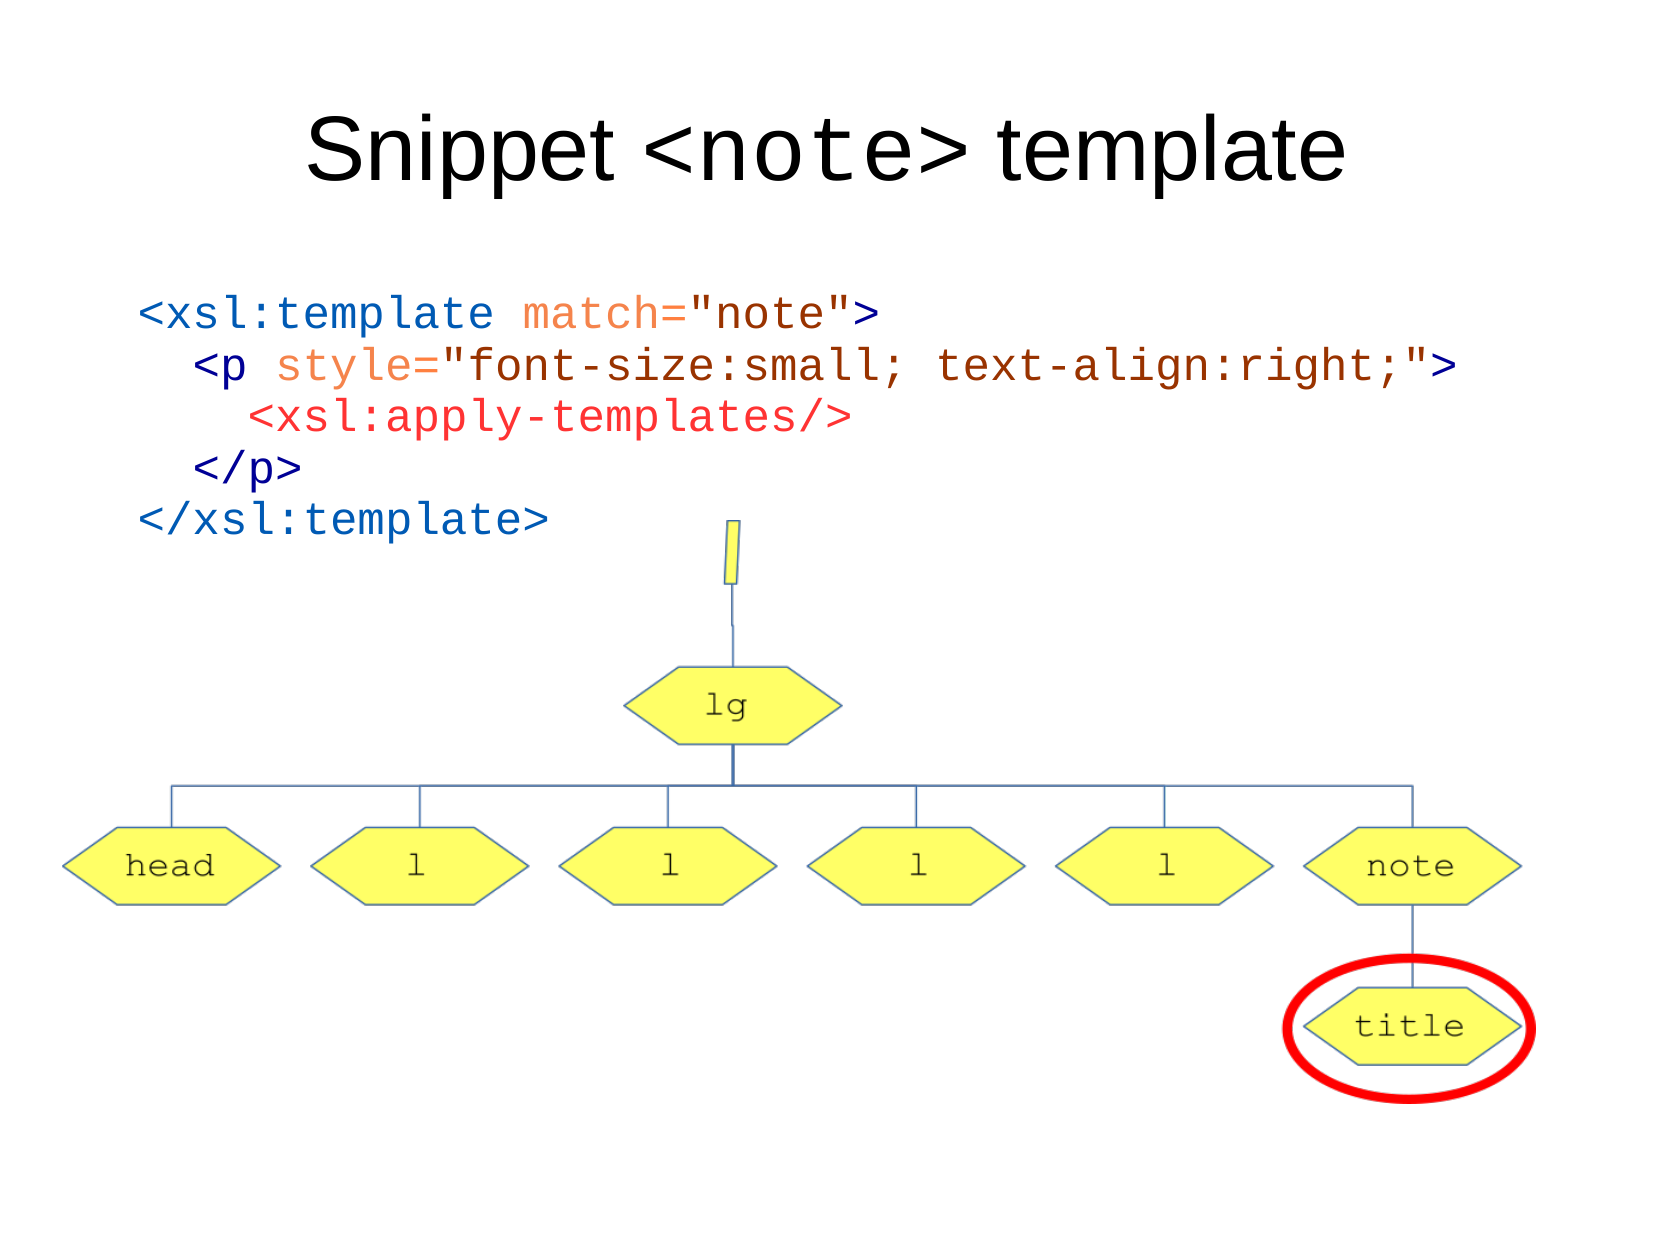

# Snippet <note> template
 <xsl:template match="note">
 <p style="font-size:small; text-align:right;">
 <xsl:apply-templates/>
 </p>
 </xsl:template>